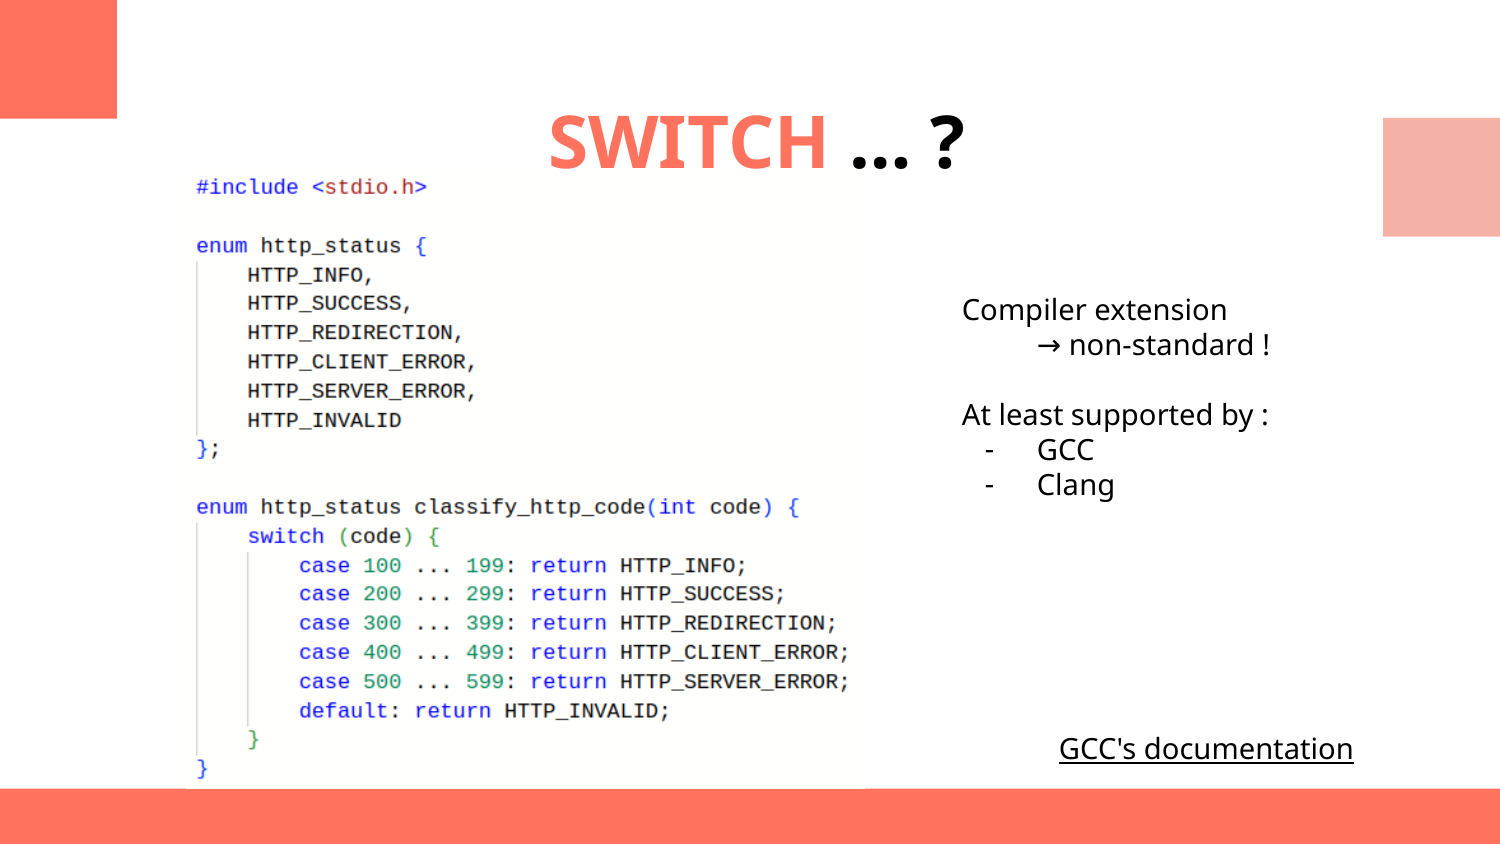

# SWITCH … ?
Compiler extension
→ non-standard !
At least supported by :
GCC
Clang
GCC's documentation